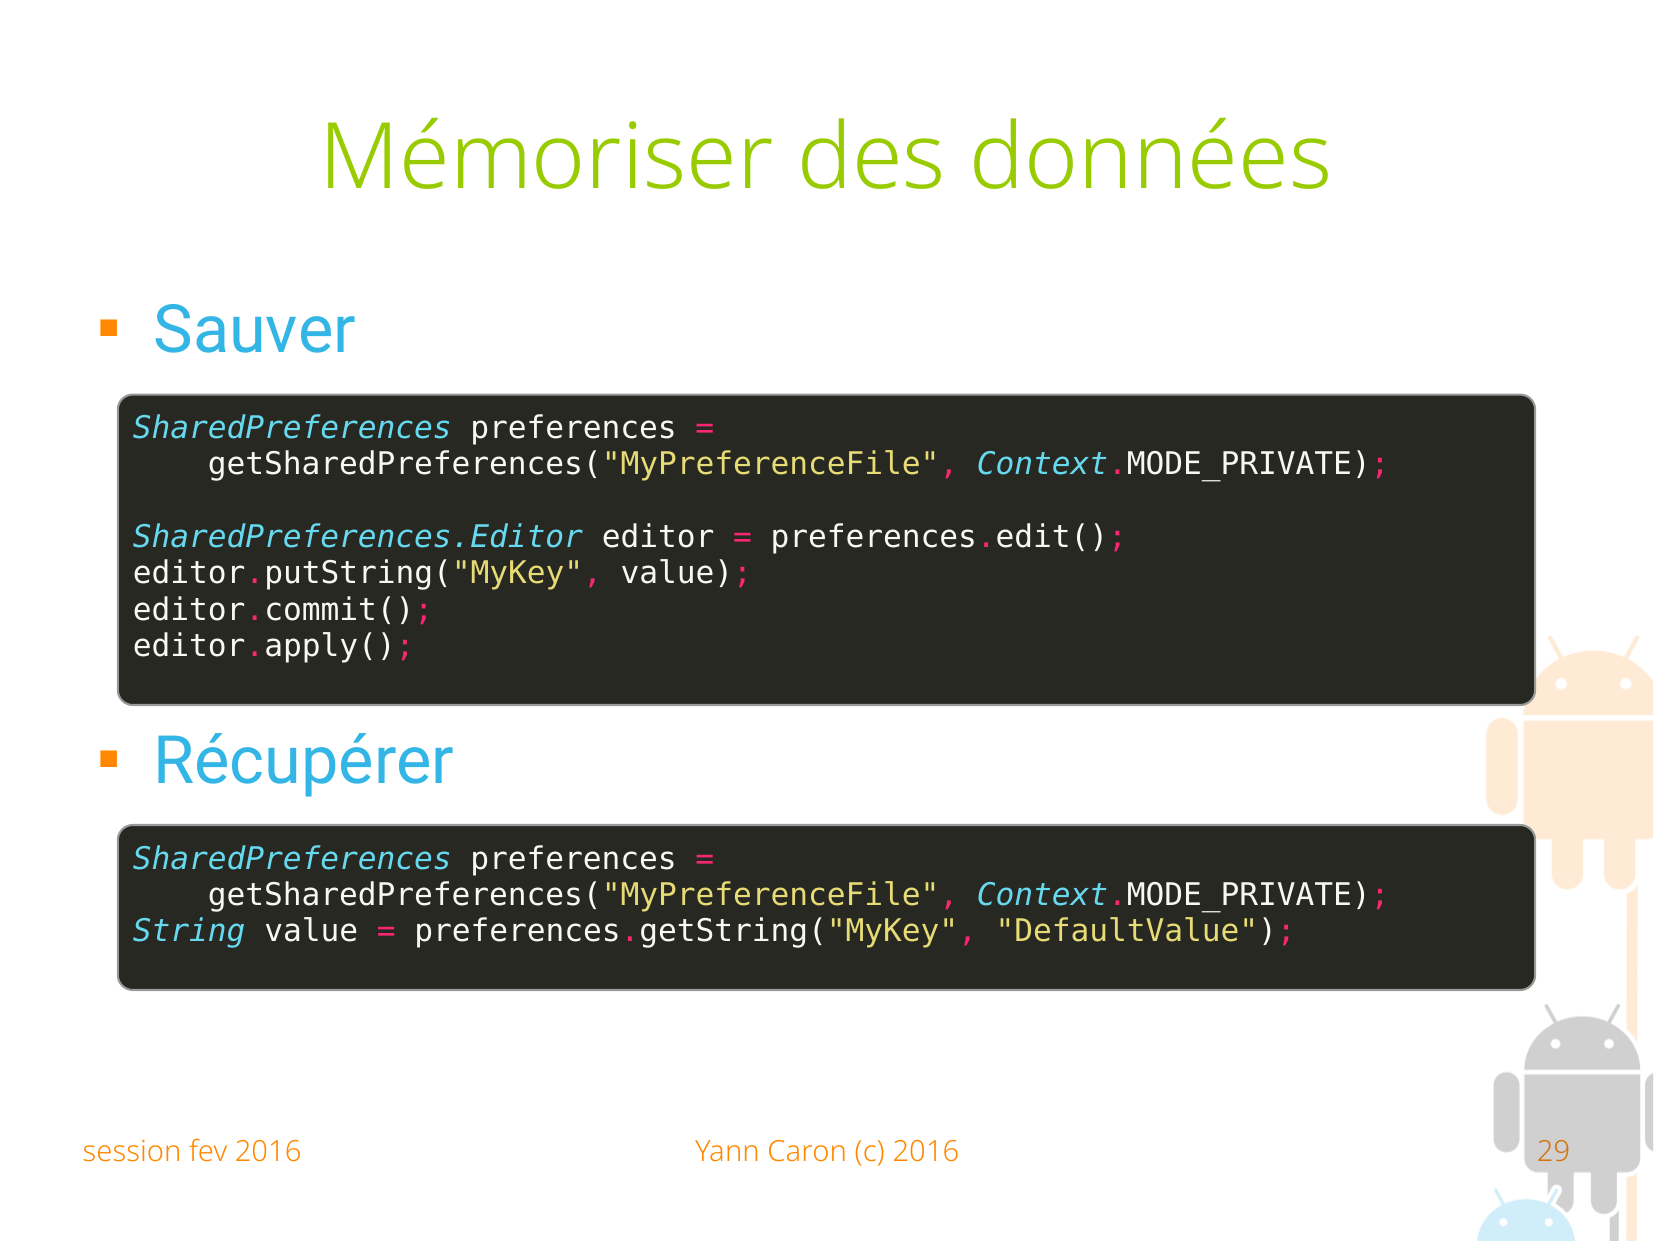

# Mémoriser des données
Sauver
Récupérer
SharedPreferences preferences =
 getSharedPreferences("MyPreferenceFile", Context.MODE_PRIVATE);
SharedPreferences.Editor editor = preferences.edit();
editor.putString("MyKey", value);
editor.commit();
editor.apply();
SharedPreferences preferences =
 getSharedPreferences("MyPreferenceFile", Context.MODE_PRIVATE);
String value = preferences.getString("MyKey", "DefaultValue");
session fev 2016
Yann Caron (c) 2016
29